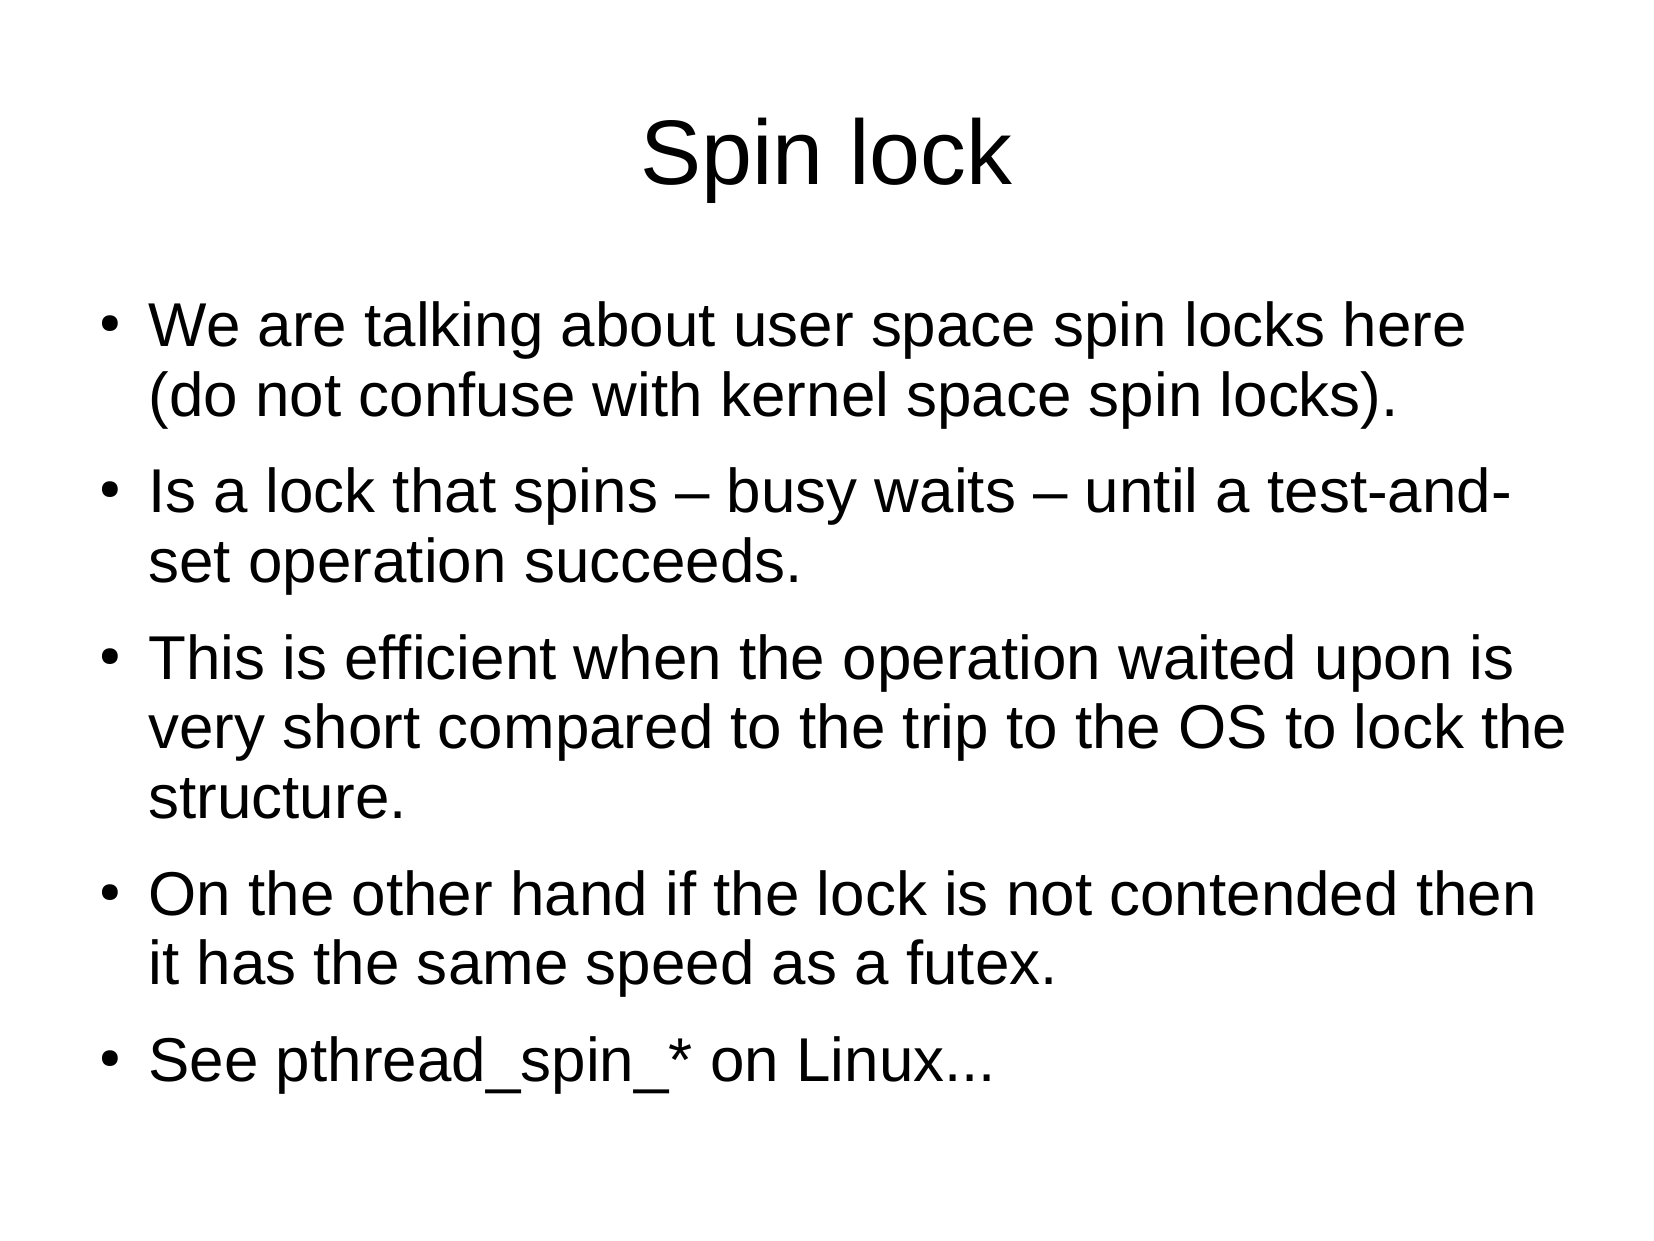

# Spin lock
We are talking about user space spin locks here (do not confuse with kernel space spin locks).
Is a lock that spins – busy waits – until a test-and-set operation succeeds.
This is efficient when the operation waited upon is very short compared to the trip to the OS to lock the structure.
On the other hand if the lock is not contended then it has the same speed as a futex.
See pthread_spin_* on Linux...